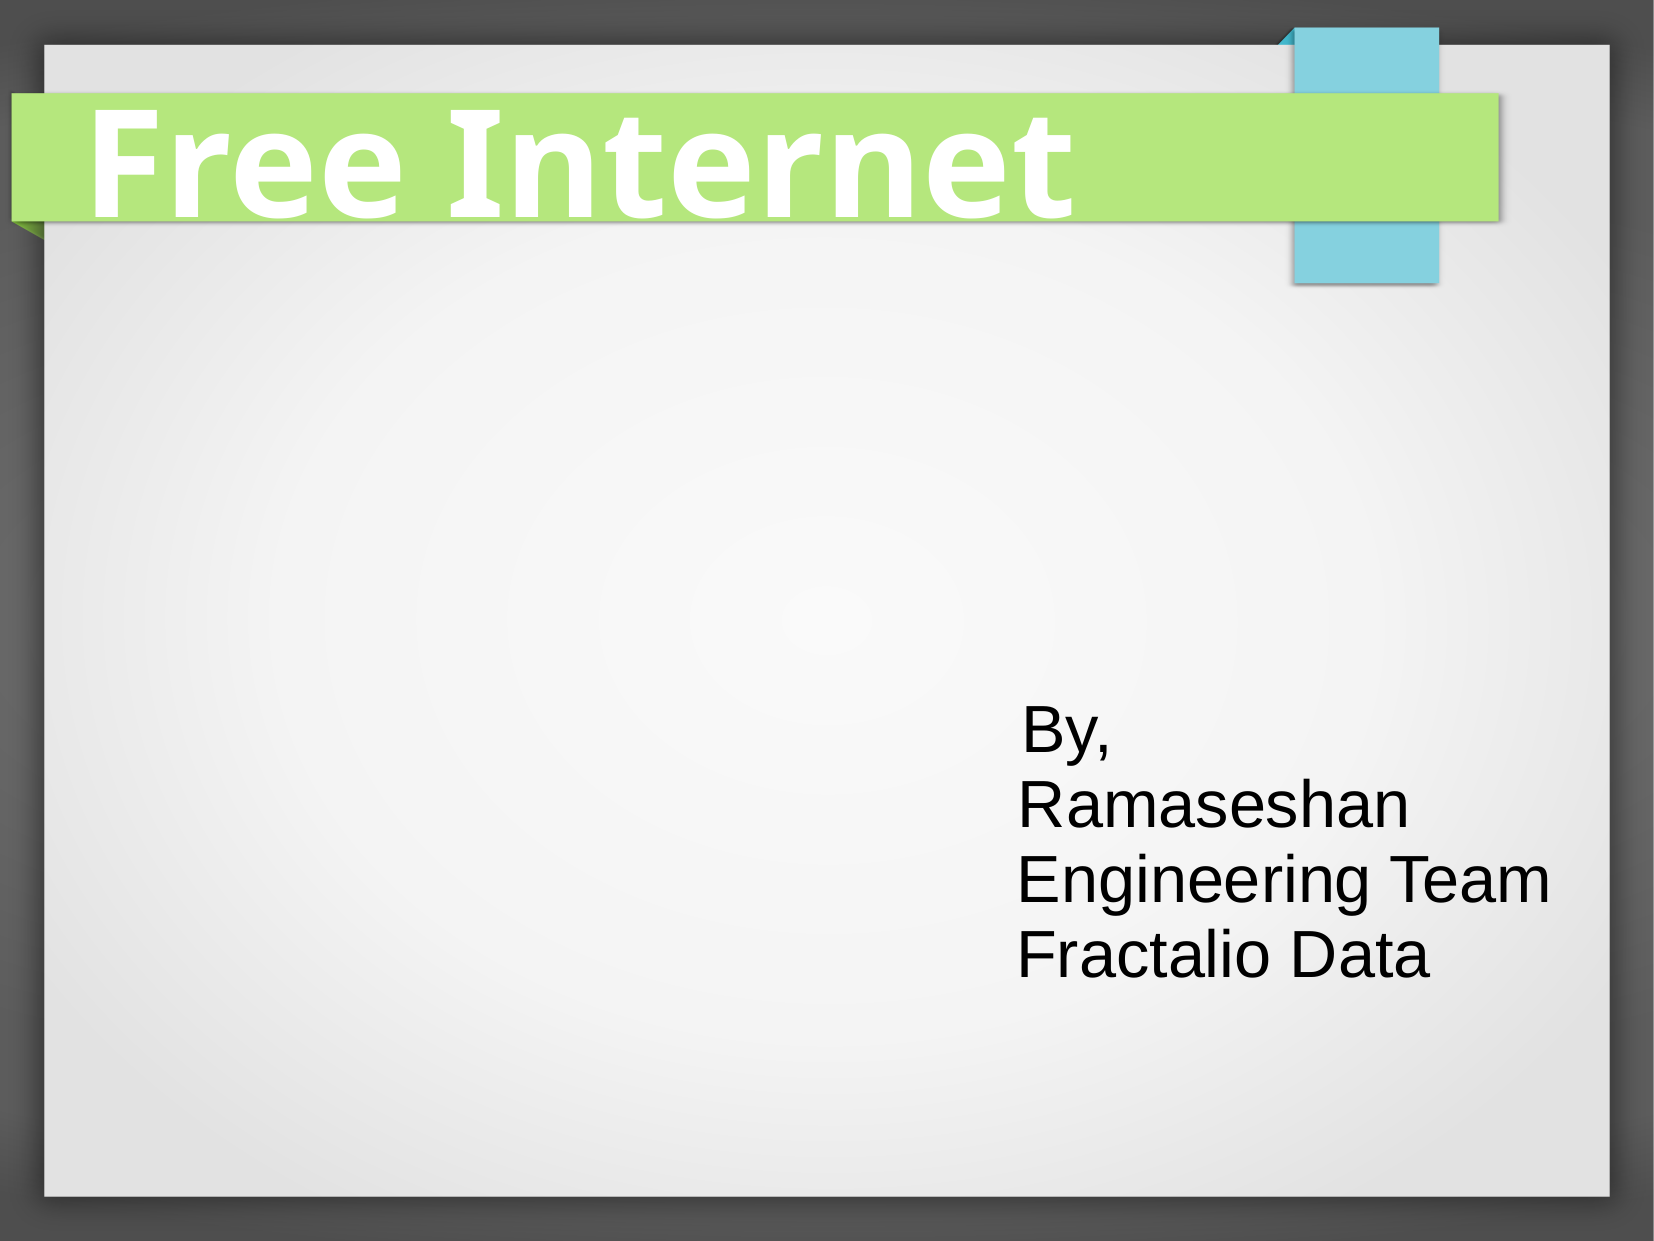

# Free Internet
						 By,
										 Ramaseshan
 Engineering Team
										 Fractalio Data